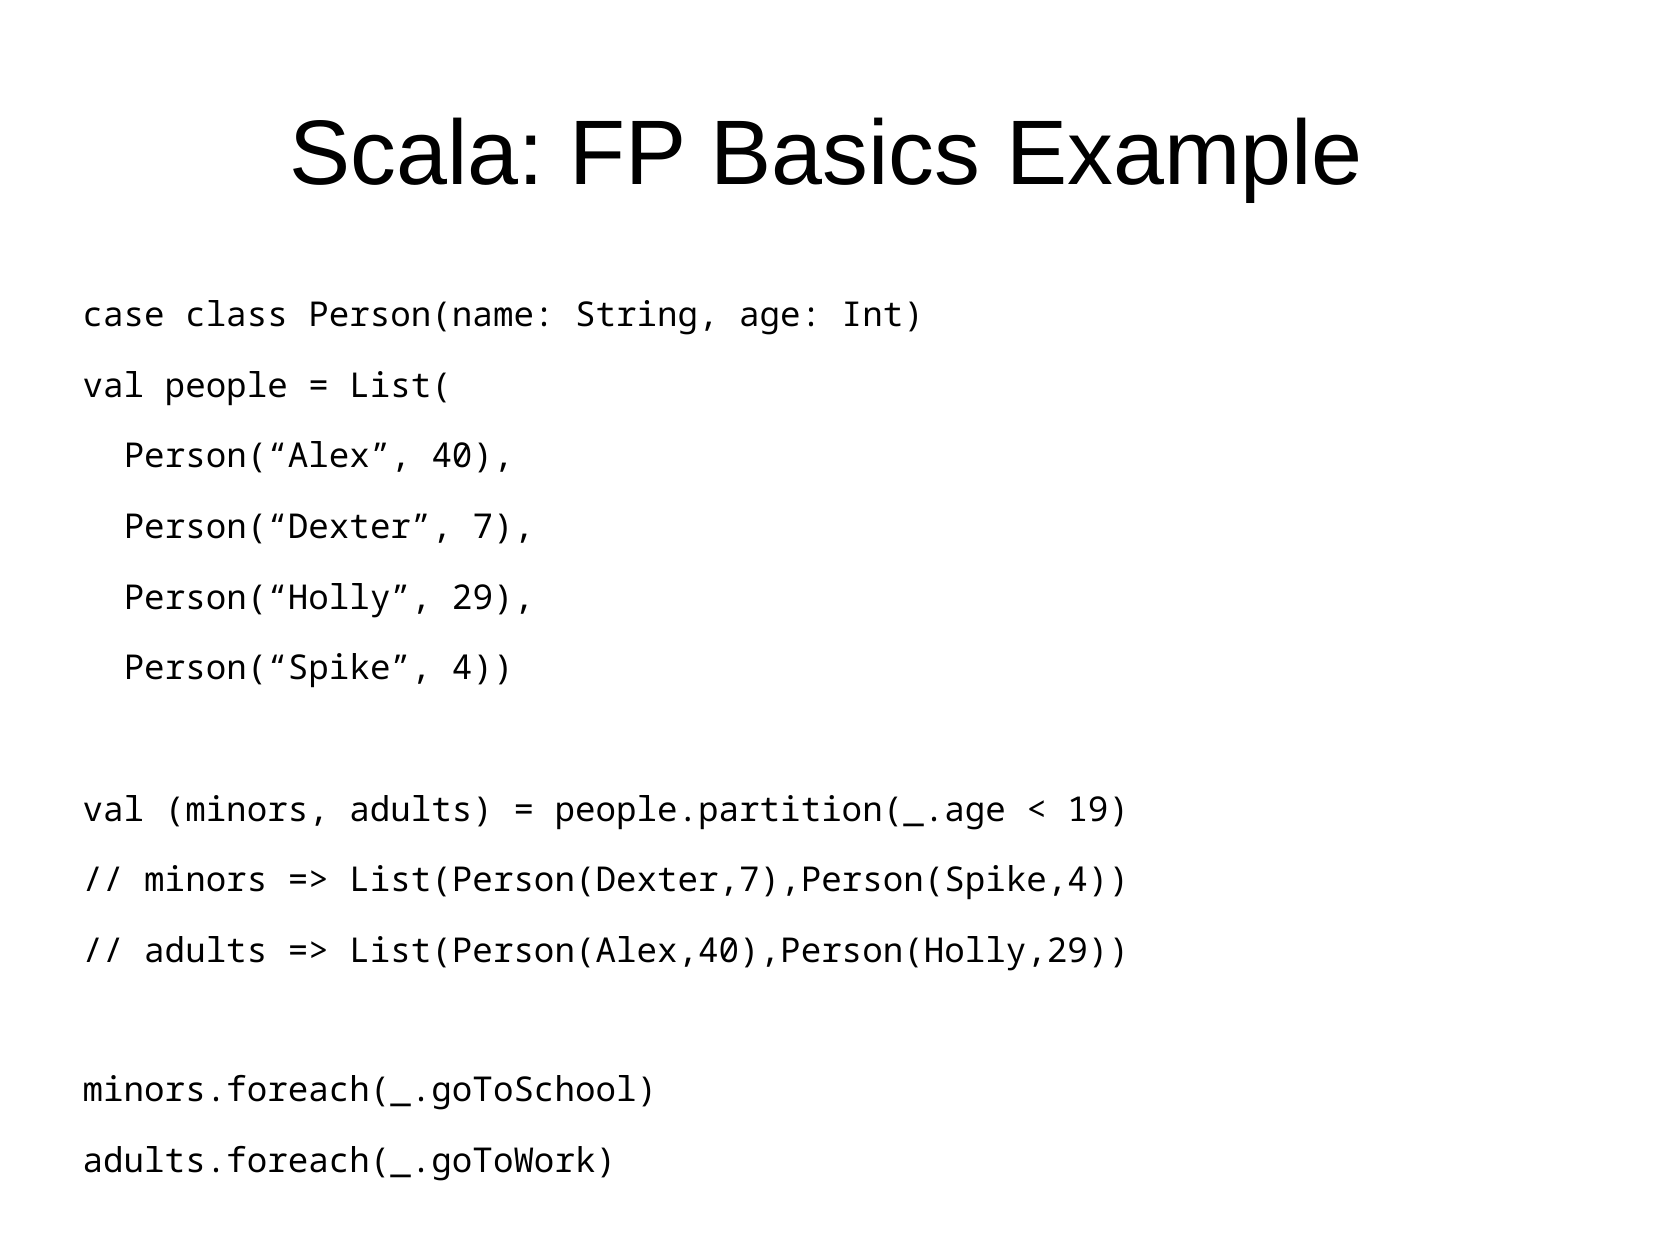

# Scala: FP Basics Example
case class Person(name: String, age: Int)
val people = List(
 Person(“Alex”, 40),
 Person(“Dexter”, 7),
 Person(“Holly”, 29),
 Person(“Spike”, 4))
val (minors, adults) = people.partition(_.age < 19)
// minors => List(Person(Dexter,7),Person(Spike,4))
// adults => List(Person(Alex,40),Person(Holly,29))
minors.foreach(_.goToSchool)
adults.foreach(_.goToWork)